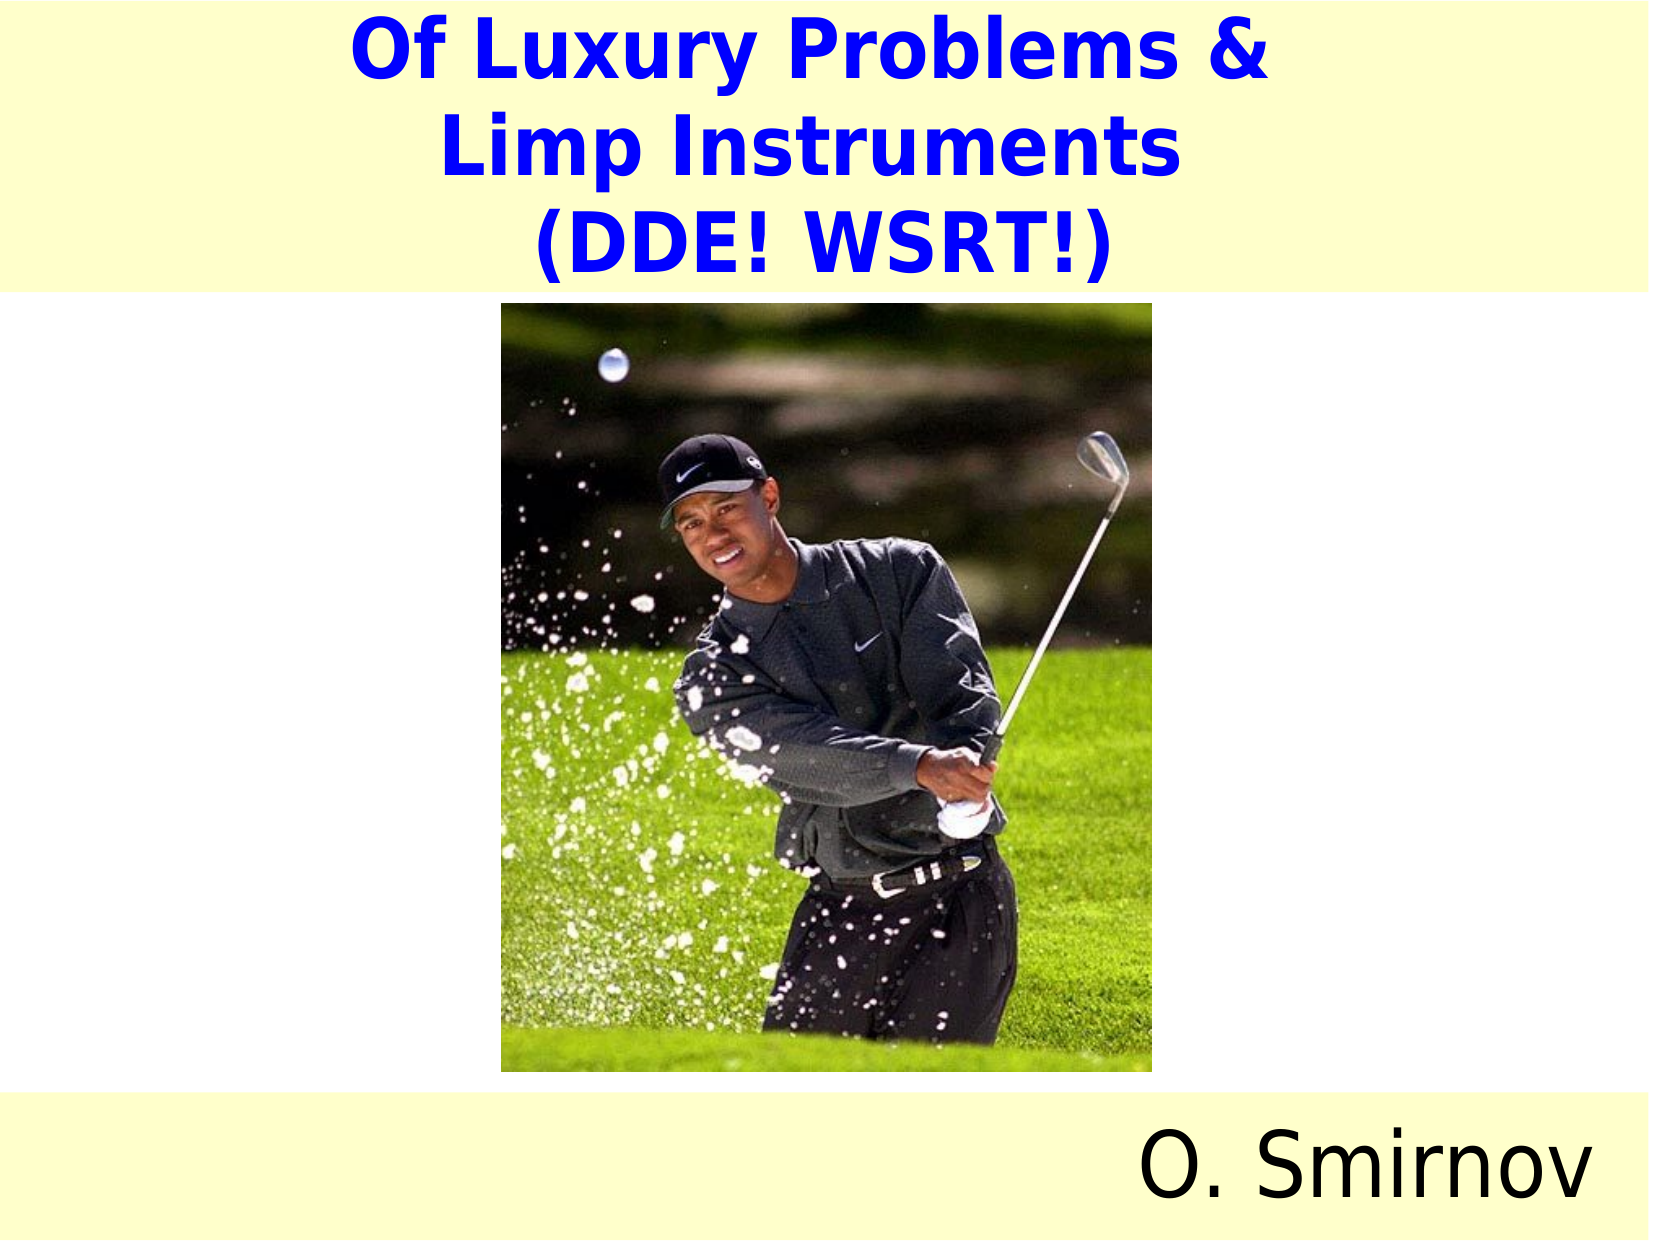

# Of Luxury Problems & Limp Instruments (DDE! WSRT!)
O. Smirnov